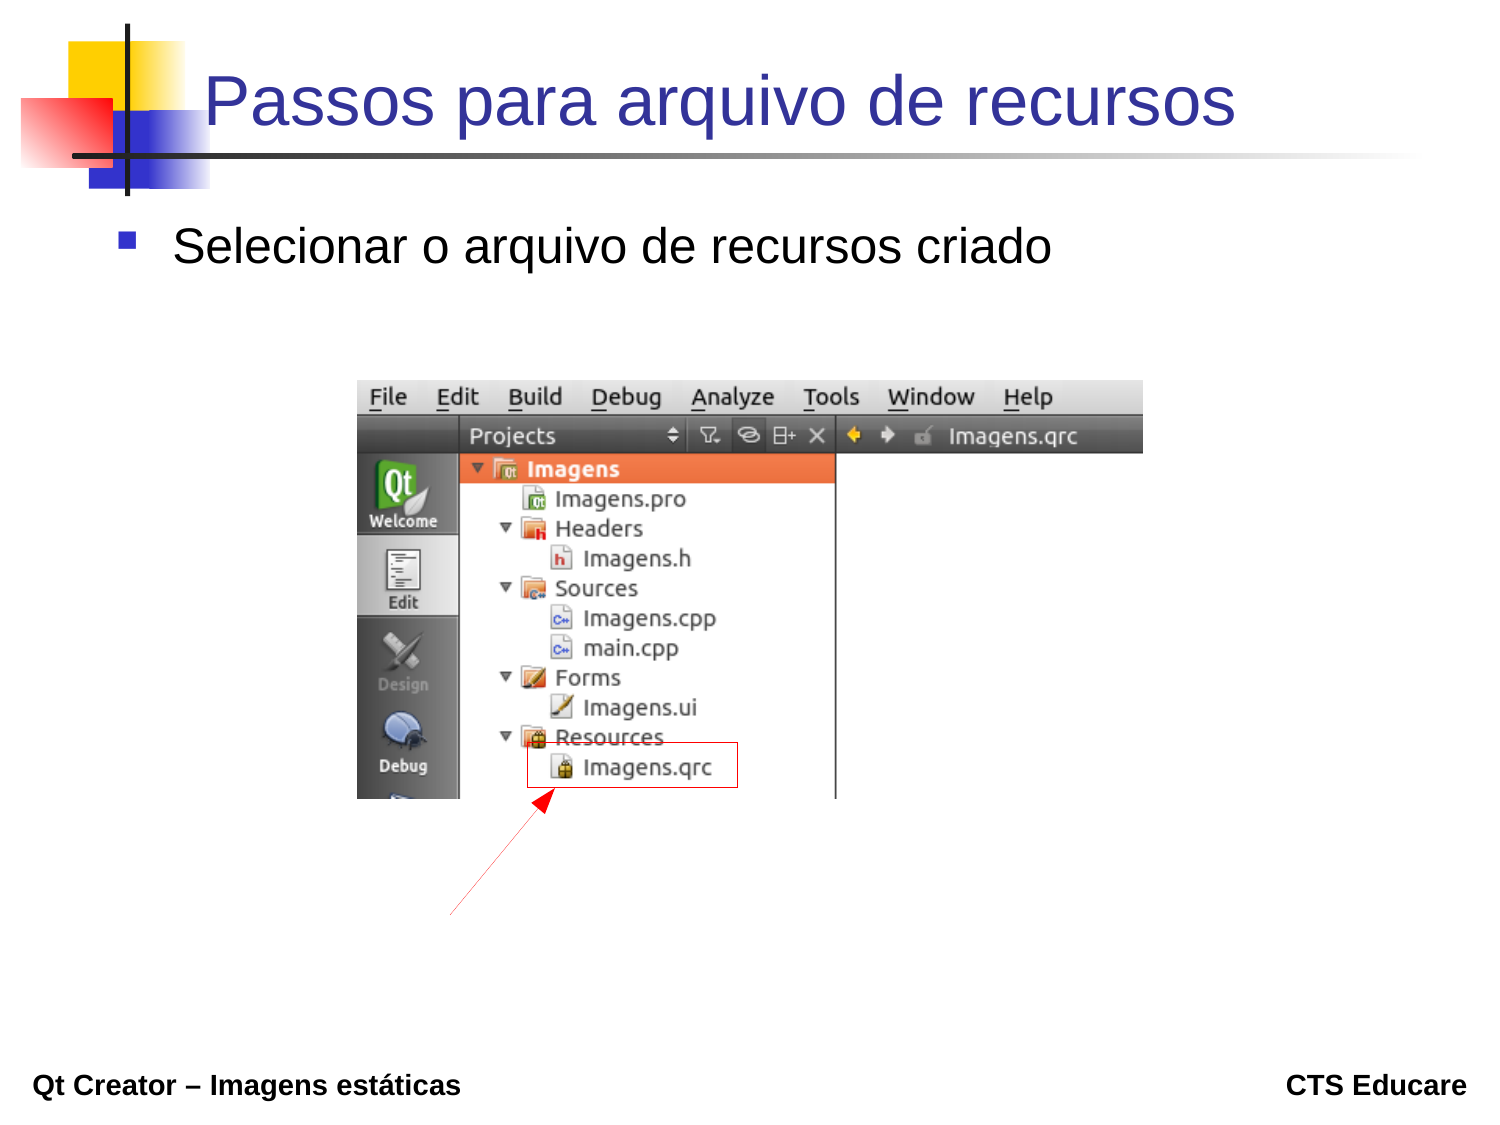

# Passos para arquivo de recursos
Selecionar o arquivo de recursos criado